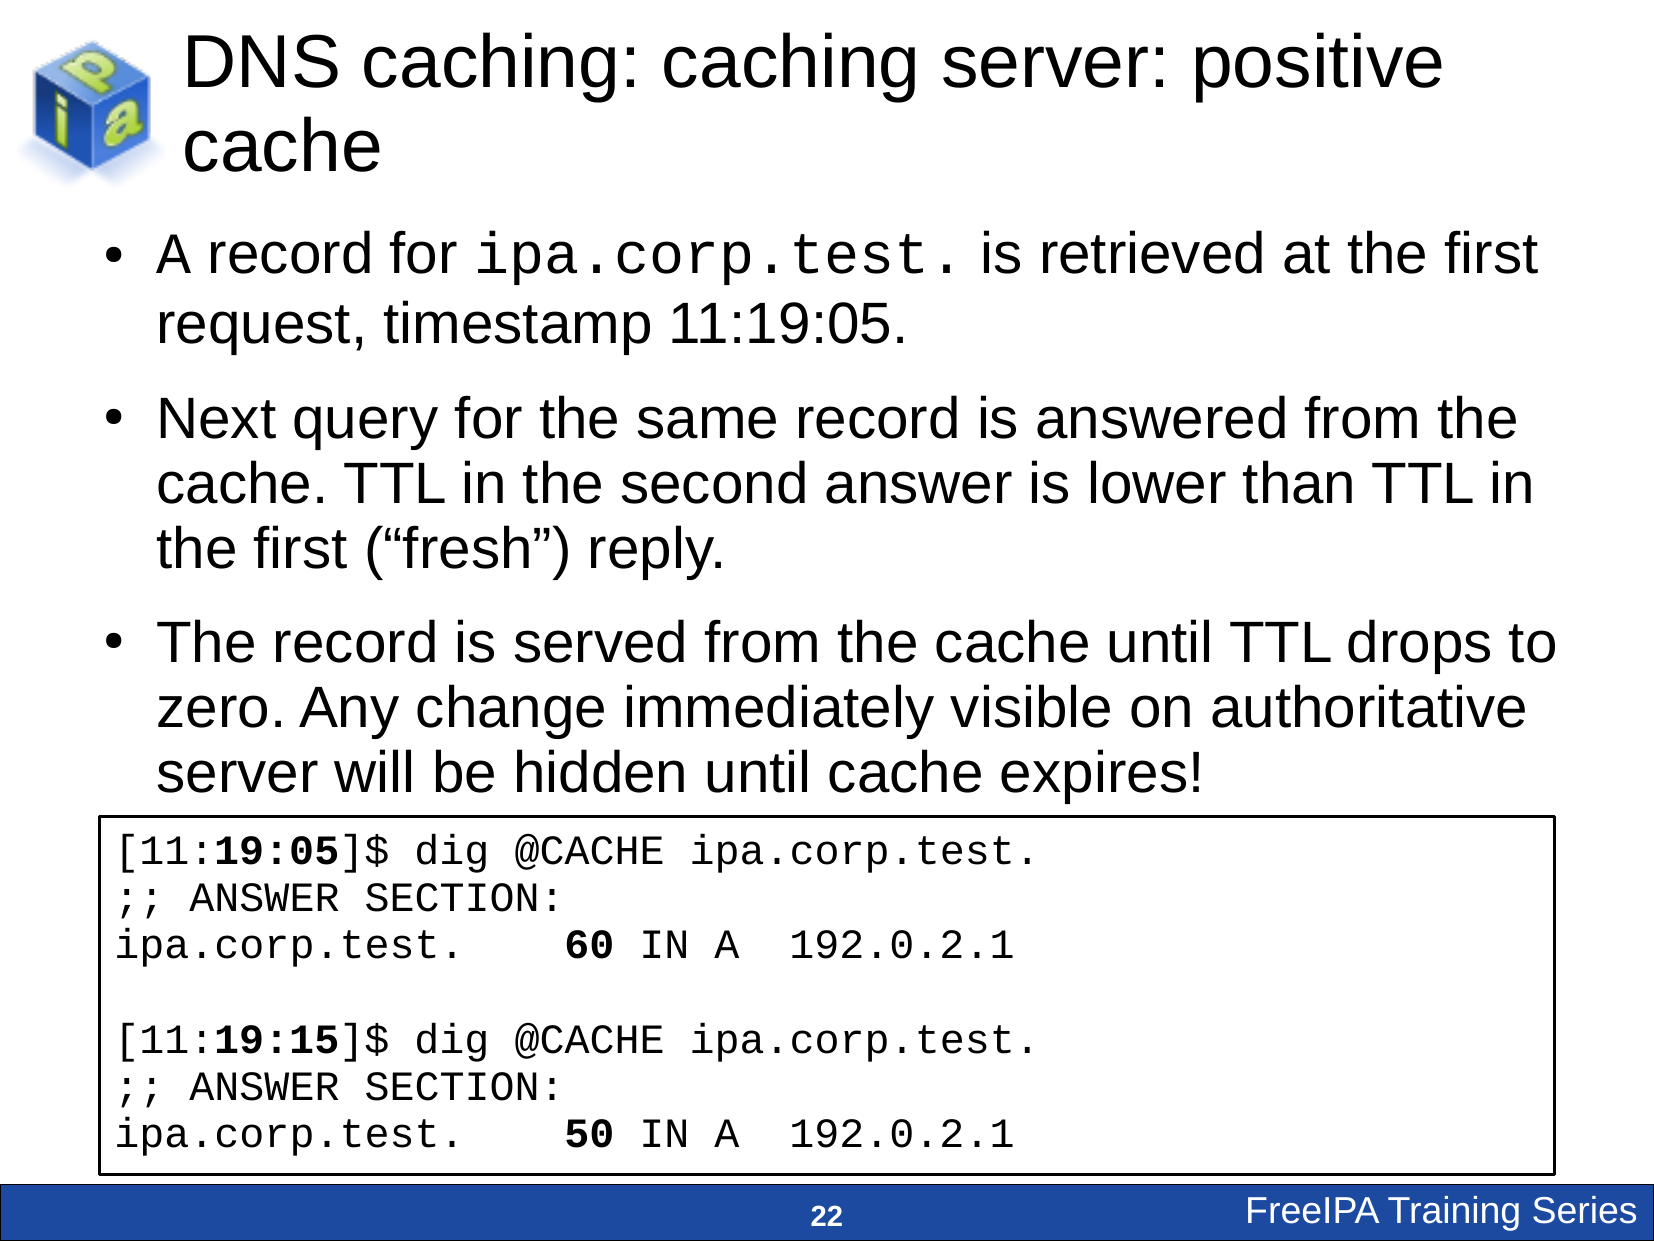

# DNS caching: caching server: positive cache
A record for ipa.corp.test. is retrieved at the first request, timestamp 11:19:05.
Next query for the same record is answered from the cache. TTL in the second answer is lower than TTL in the first (“fresh”) reply.
The record is served from the cache until TTL drops to zero. Any change immediately visible on authoritative server will be hidden until cache expires!
[11:19:05]$ dig @CACHE ipa.corp.test.
;; ANSWER SECTION:
ipa.corp.test.		60	IN	A	192.0.2.1
[11:19:15]$ dig @CACHE ipa.corp.test.
;; ANSWER SECTION:
ipa.corp.test.		50	IN	A	192.0.2.1
22